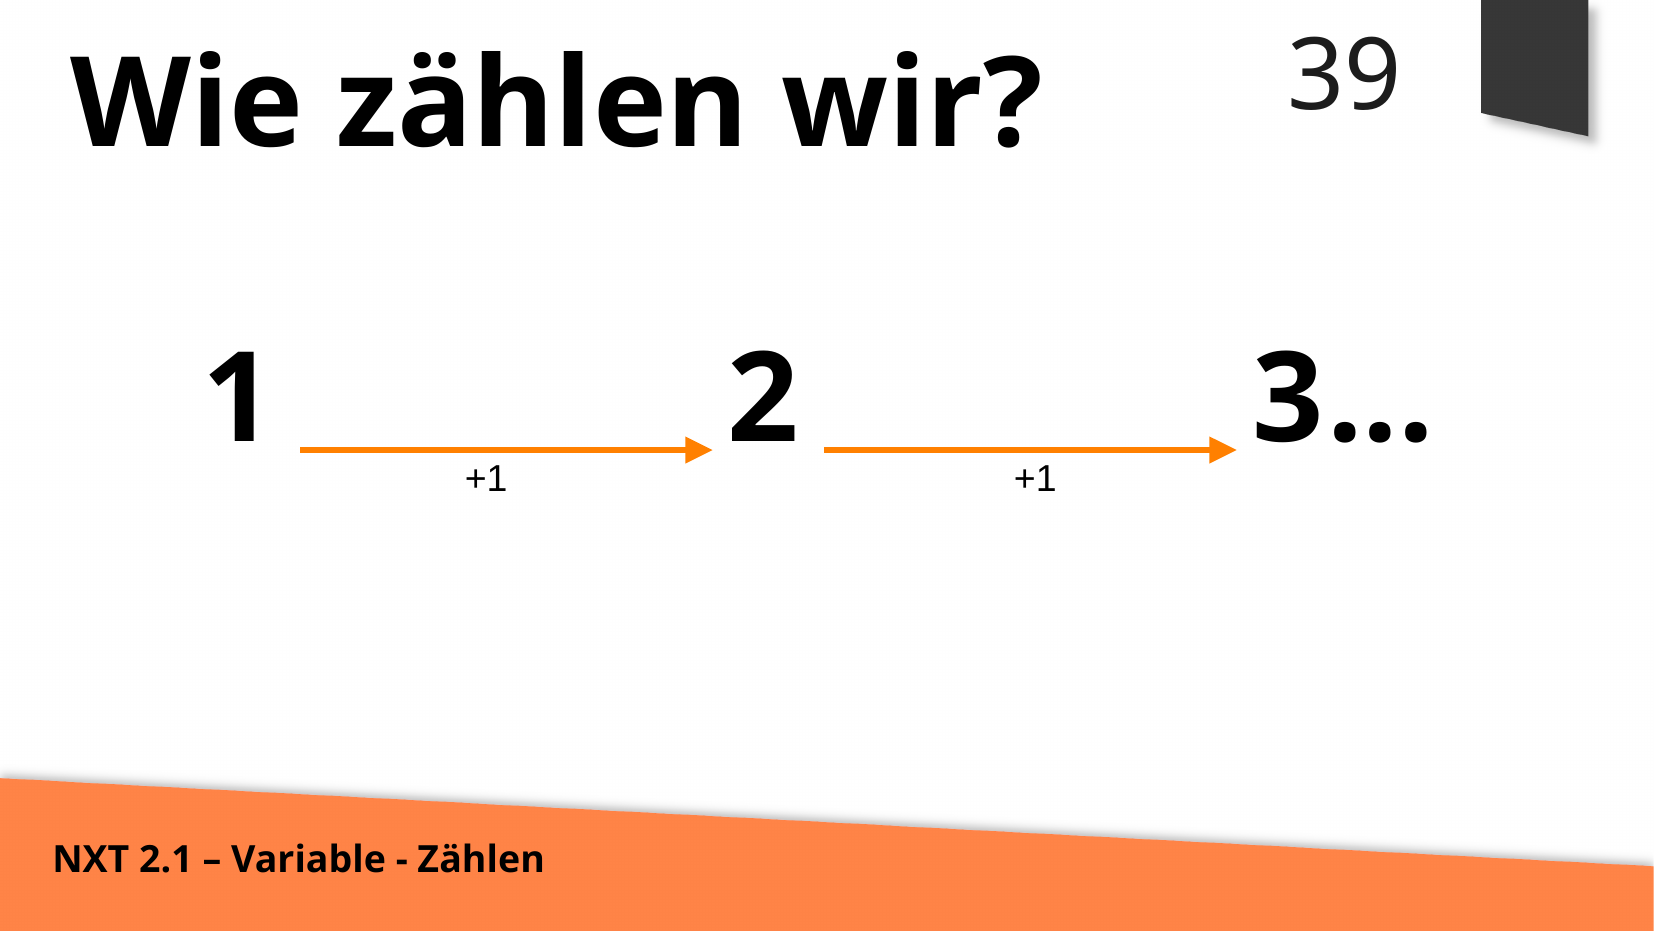

# Wie zählen wir?
1							2							3	...
+1
+1
NXT 2.1 – Variable - Zählen